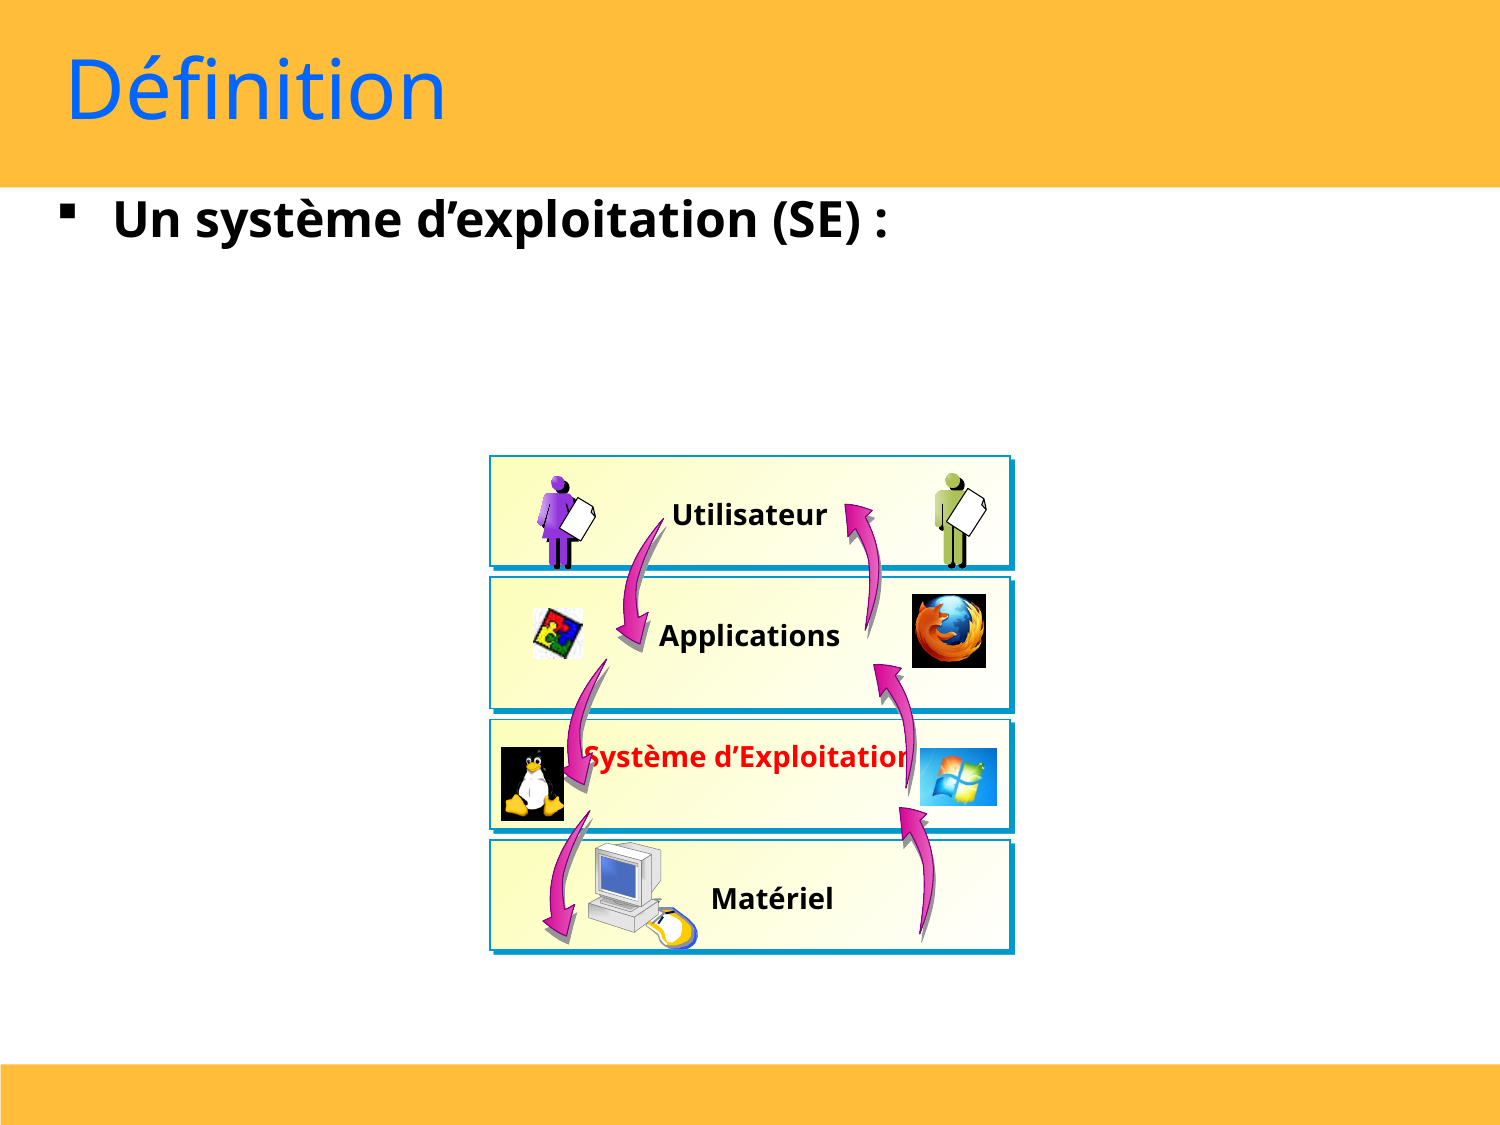

Définition
Un système d’exploitation (SE) :
Utilisateur
Applications
Système d’Exploitation
 Matériel